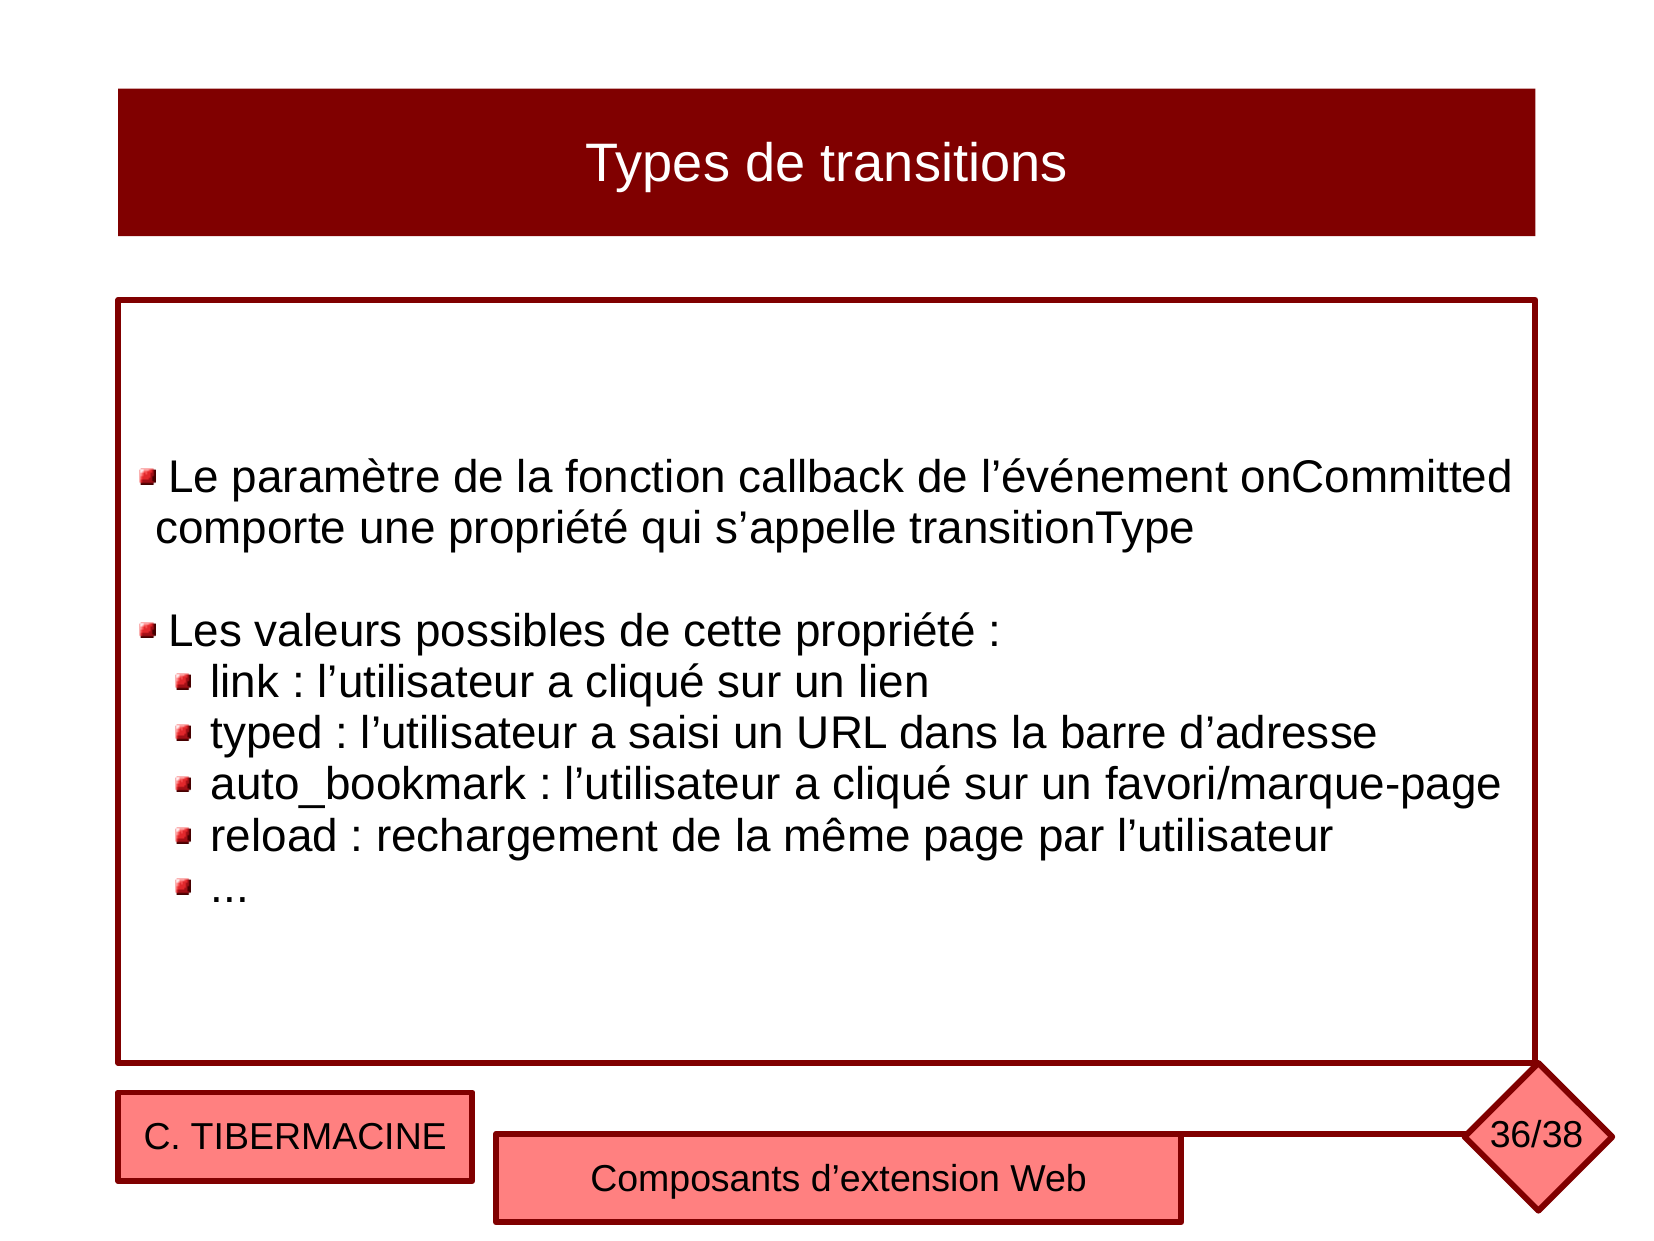

Types de transitions
 Le paramètre de la fonction callback de l’événement onCommitted
comporte une propriété qui s’appelle transitionType
 Les valeurs possibles de cette propriété :
link : l’utilisateur a cliqué sur un lien
typed : l’utilisateur a saisi un URL dans la barre d’adresse
auto_bookmark : l’utilisateur a cliqué sur un favori/marque-page
reload : rechargement de la même page par l’utilisateur
...
C. TIBERMACINE
Composants d’extension Web